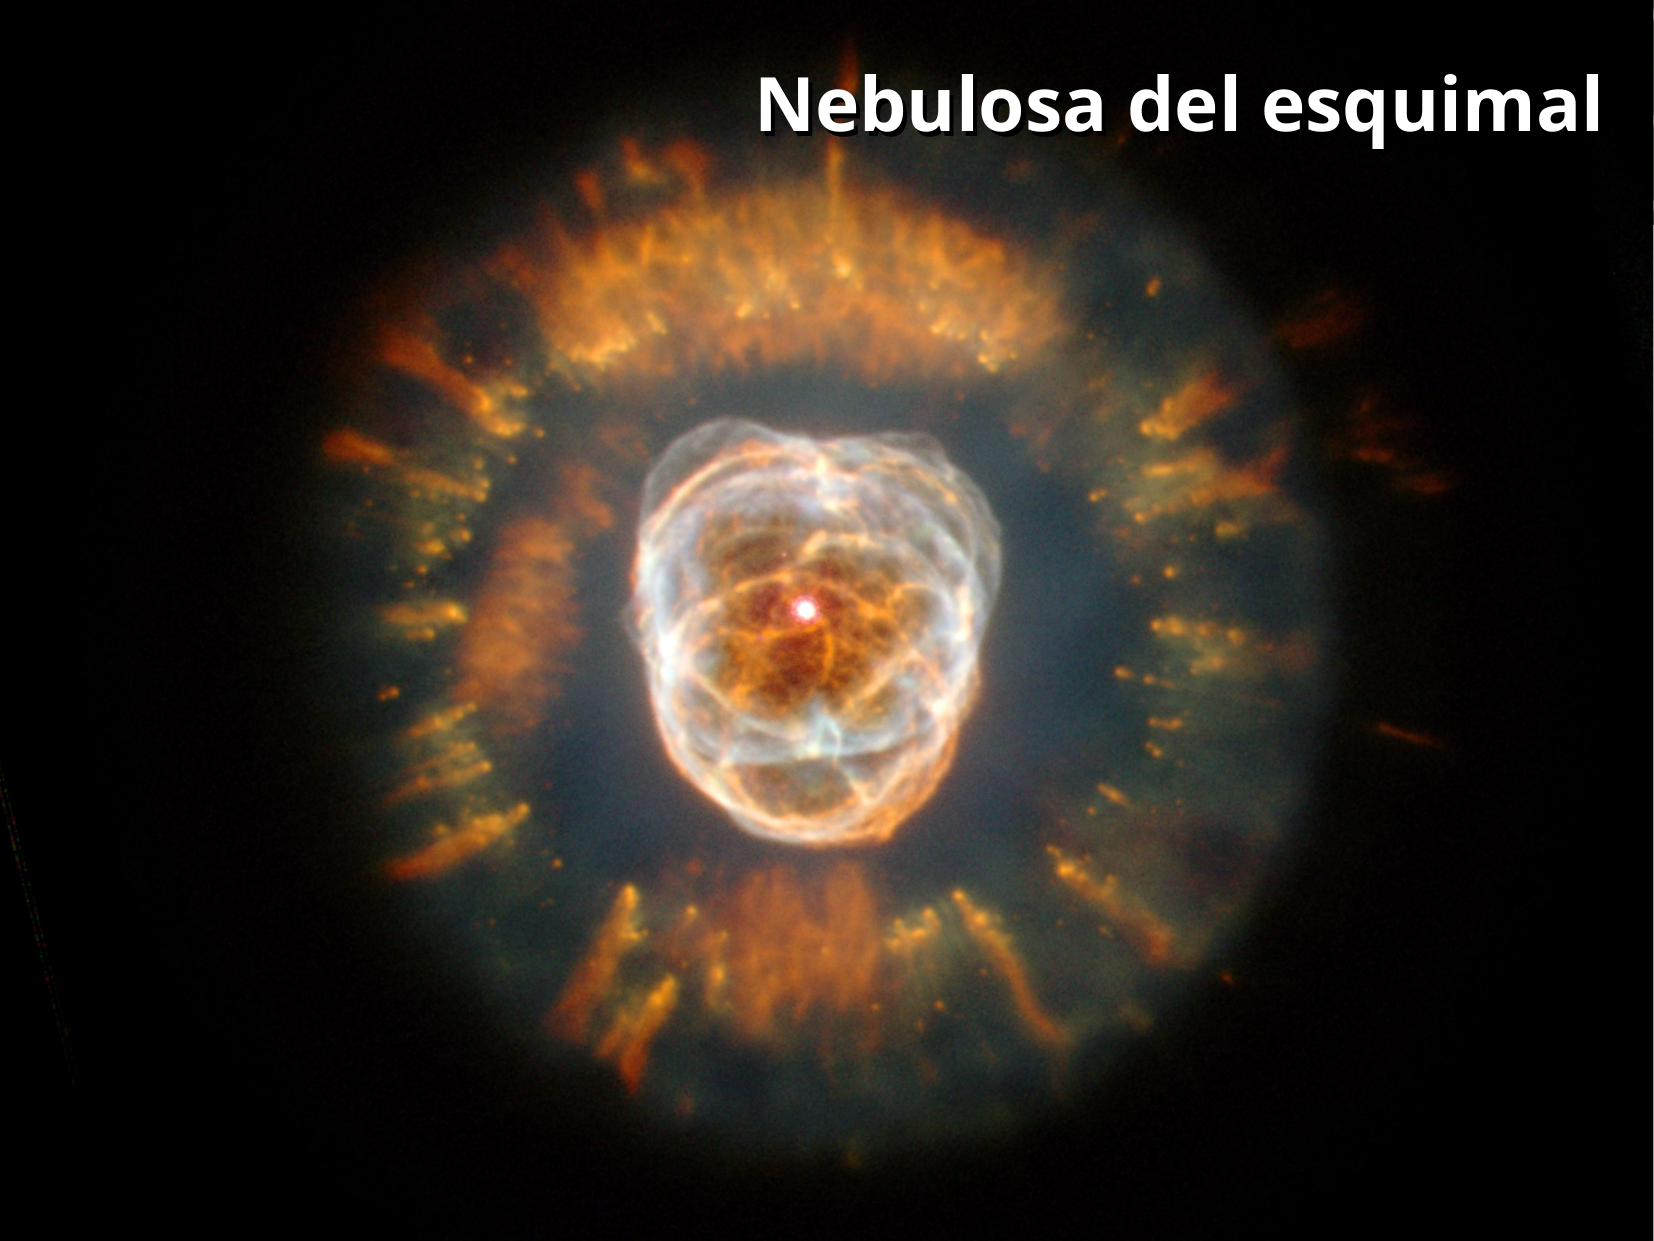

# Nebulosa del esquimal
H. Asorey - Física IV B
55